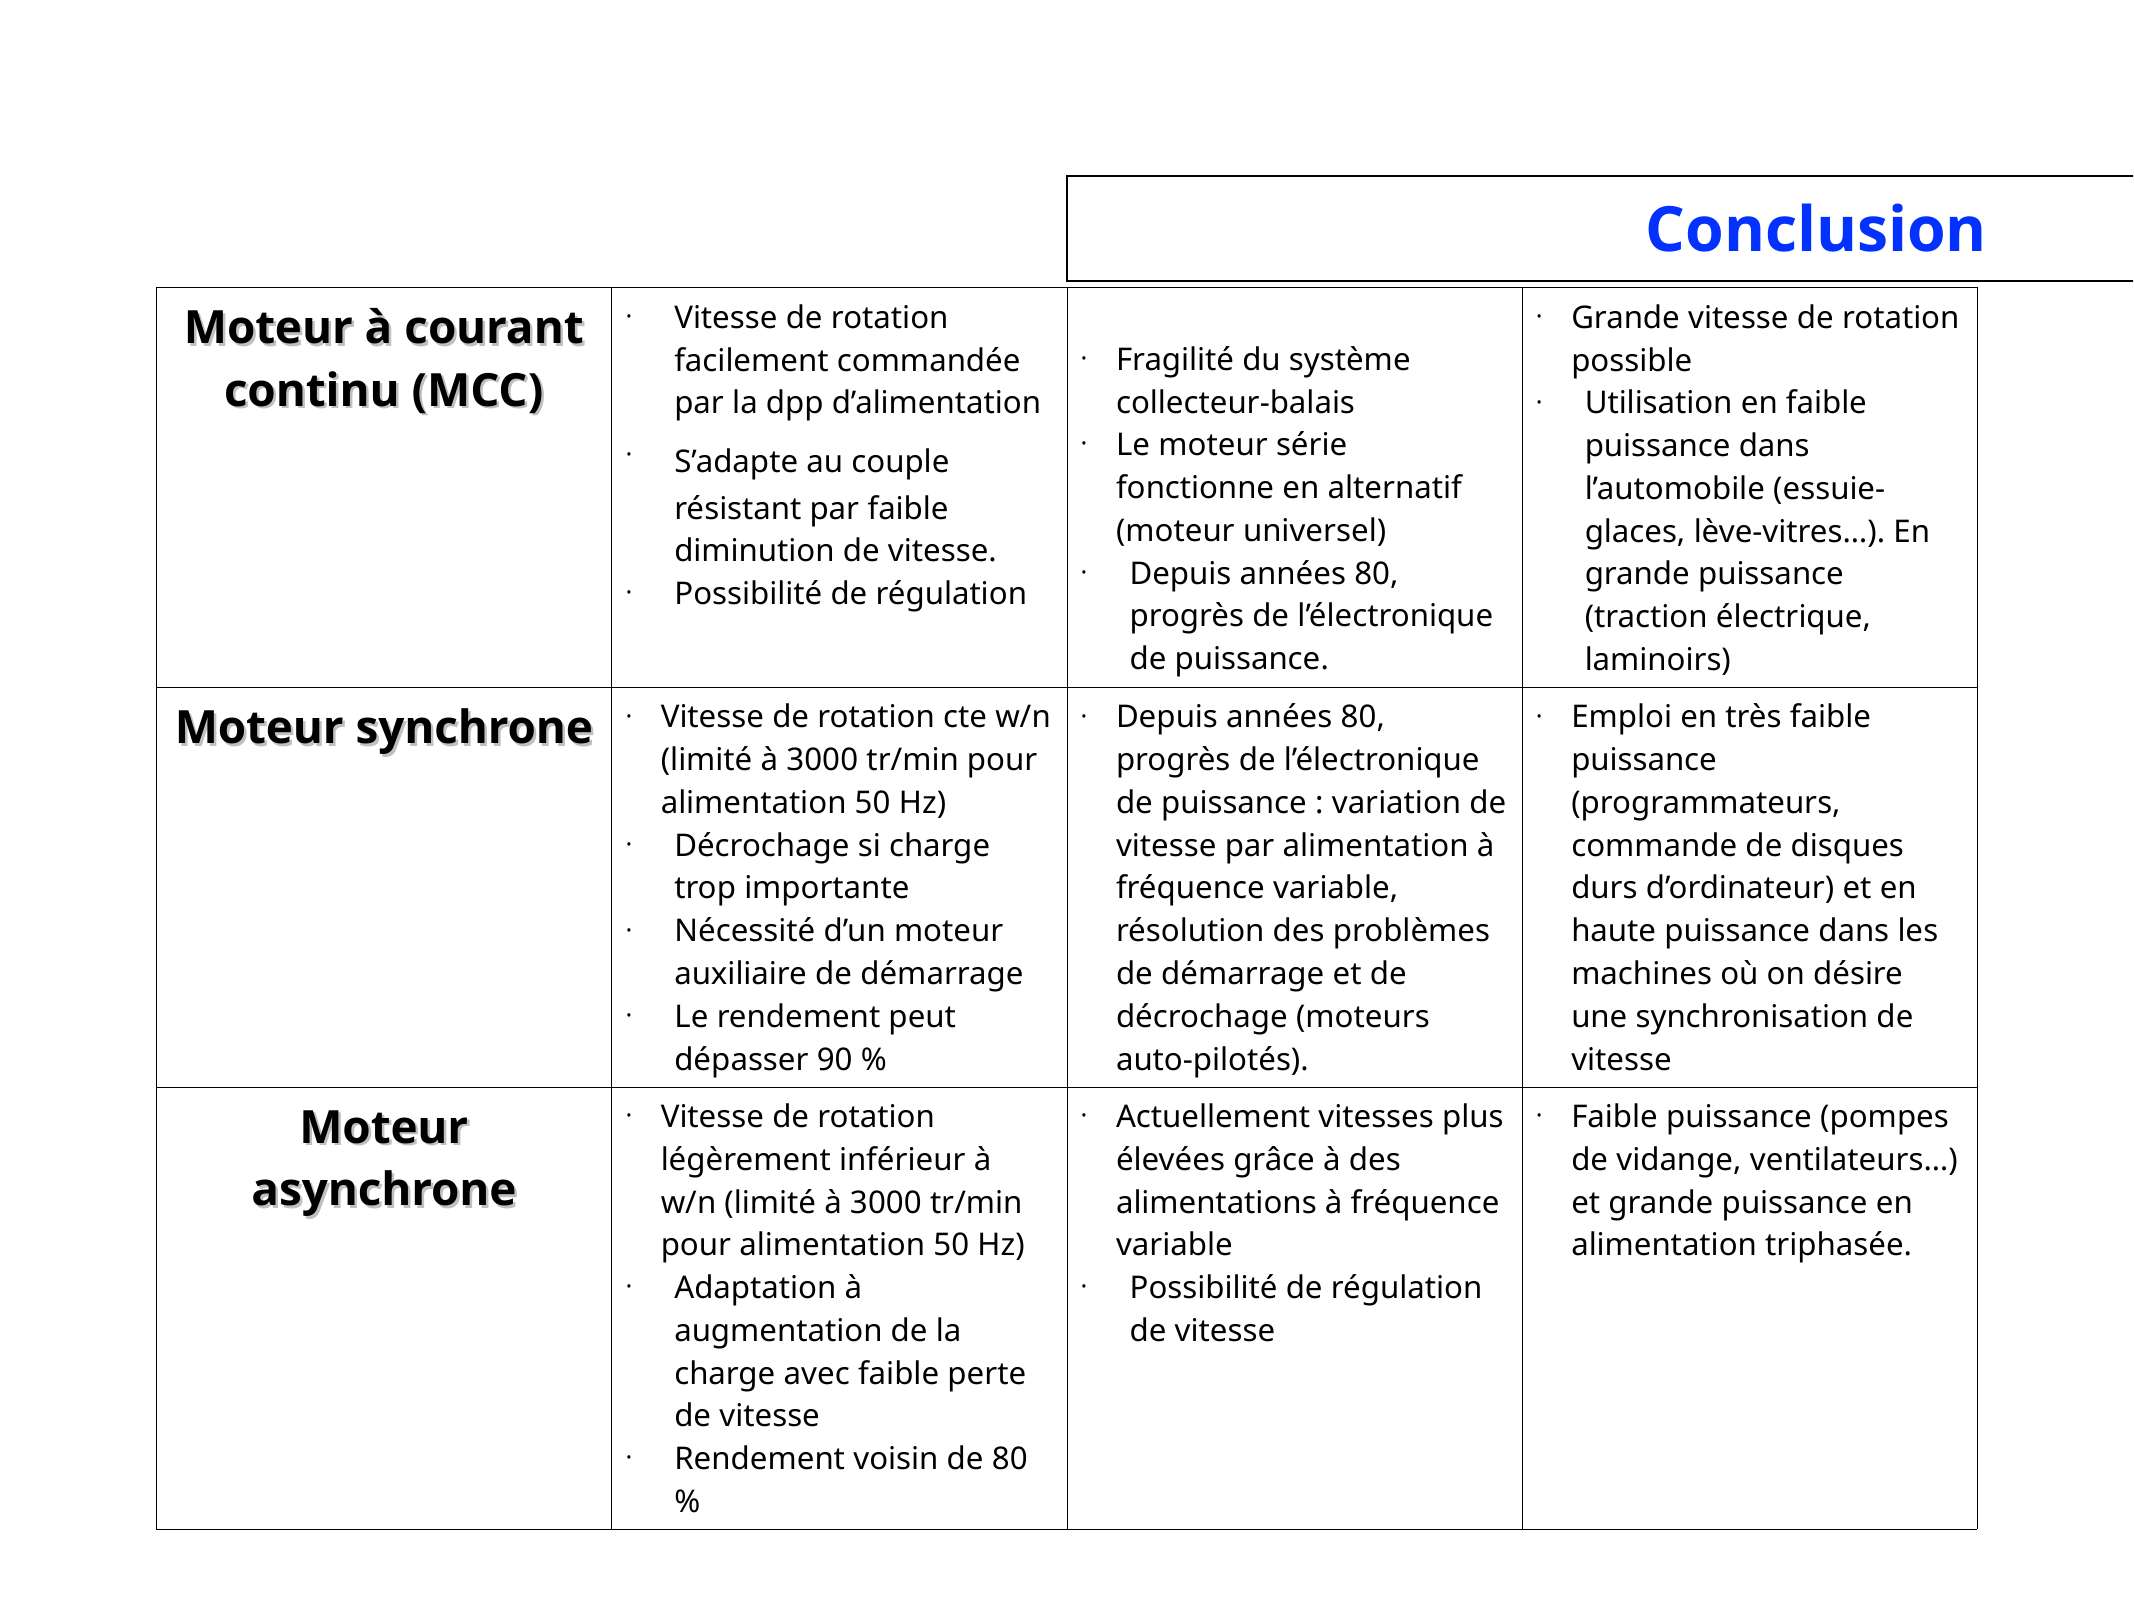

Conclusion
| Moteur à courant continu (MCC) | Vitesse de rotation facilement commandée par la dpp d’alimentation S’adapte au couple résistant par faible diminution de vitesse. Possibilité de régulation | Fragilité du système collecteur-balais Le moteur série fonctionne en alternatif (moteur universel) Depuis années 80, progrès de l’électronique de puissance. | Grande vitesse de rotation possible Utilisation en faible puissance dans l’automobile (essuie-glaces, lève-vitres…). En grande puissance (traction électrique, laminoirs) |
| --- | --- | --- | --- |
| Moteur synchrone | Vitesse de rotation cte w/n (limité à 3000 tr/min pour alimentation 50 Hz) Décrochage si charge trop importante Nécessité d’un moteur auxiliaire de démarrage Le rendement peut dépasser 90 % | Depuis années 80, progrès de l’électronique de puissance : variation de vitesse par alimentation à fréquence variable, résolution des problèmes de démarrage et de décrochage (moteurs auto-pilotés). | Emploi en très faible puissance (programmateurs, commande de disques durs d’ordinateur) et en haute puissance dans les machines où on désire une synchronisation de vitesse |
| Moteur asynchrone | Vitesse de rotation légèrement inférieur à w/n (limité à 3000 tr/min pour alimentation 50 Hz) Adaptation à augmentation de la charge avec faible perte de vitesse Rendement voisin de 80 % | Actuellement vitesses plus élevées grâce à des alimentations à fréquence variable Possibilité de régulation de vitesse | Faible puissance (pompes de vidange, ventilateurs…) et grande puissance en alimentation triphasée. |